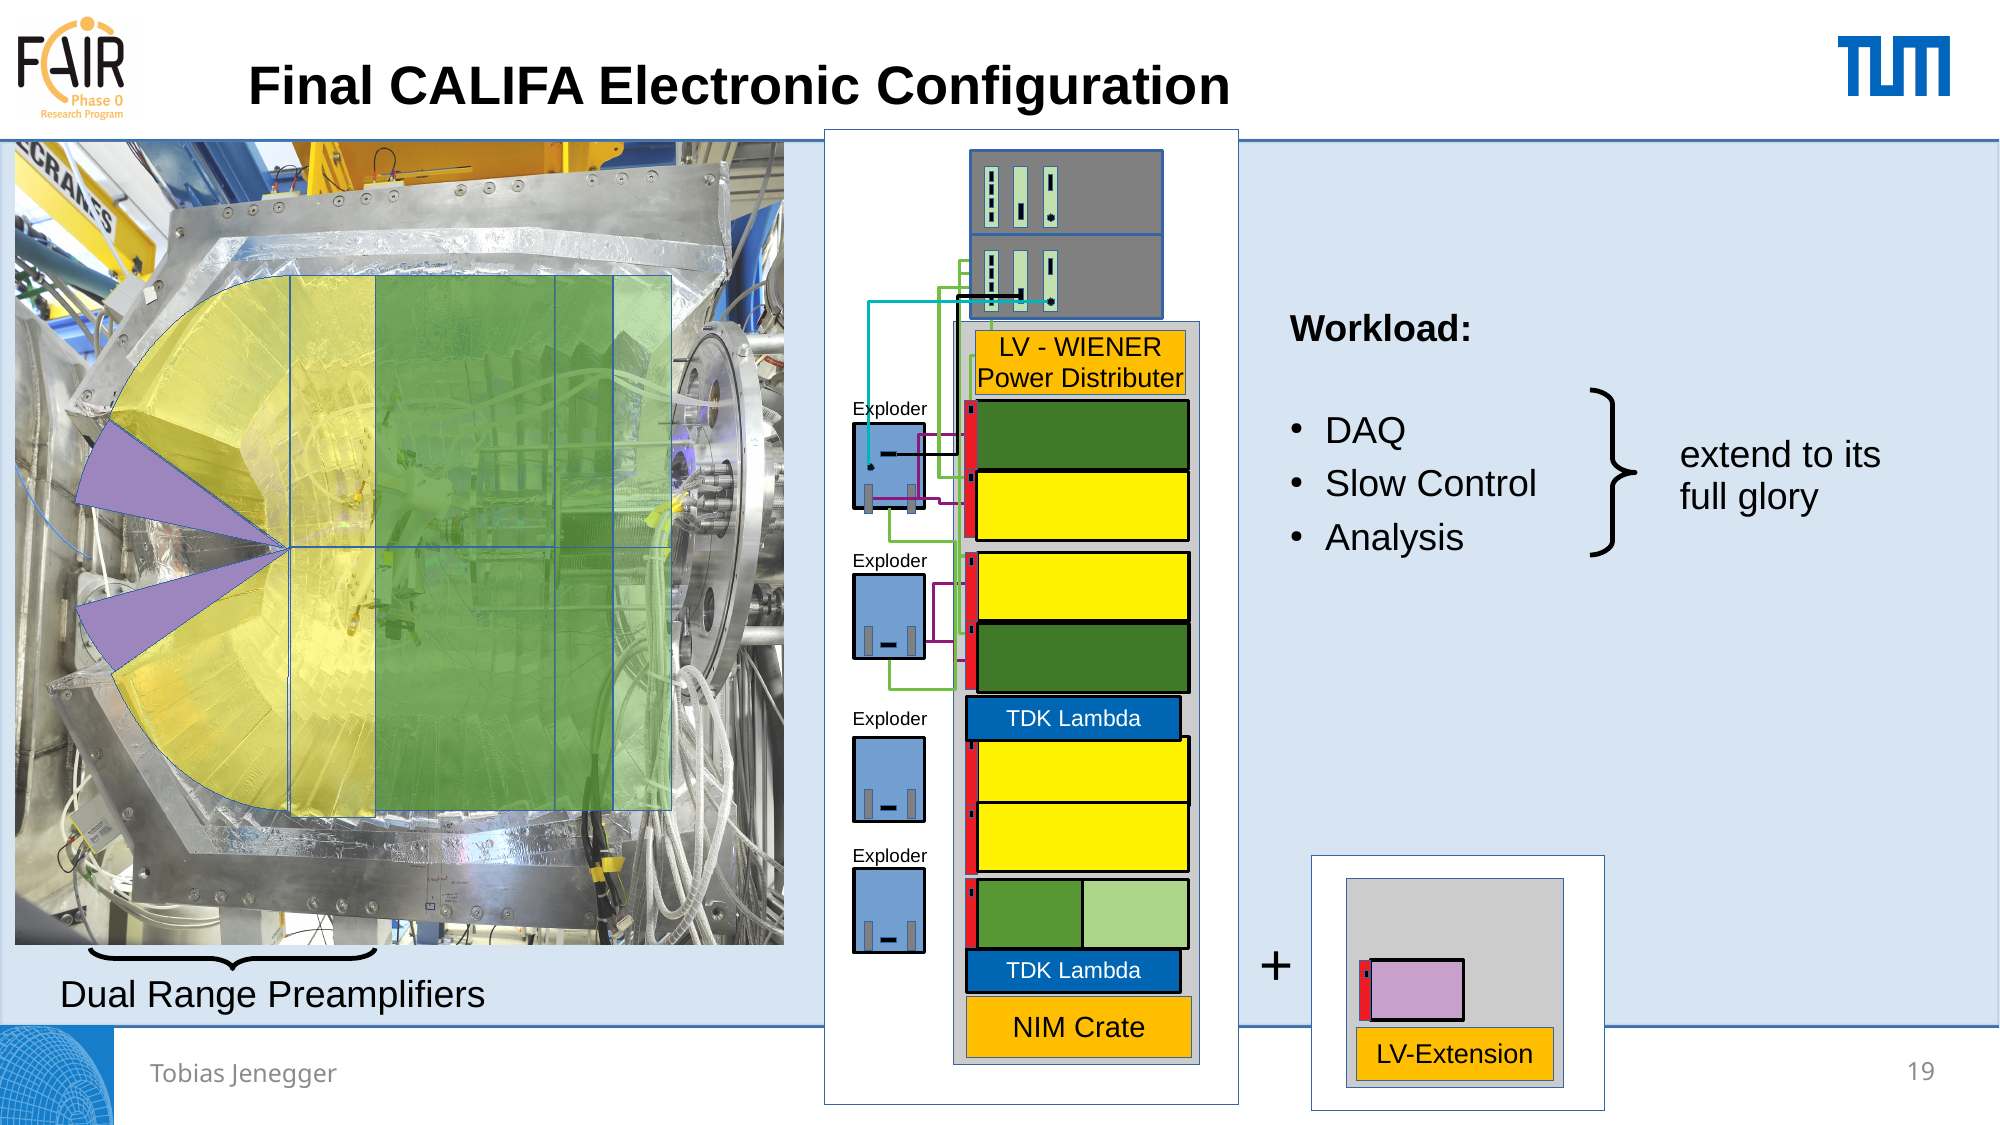

Final CALIFA Electronic Configuration
LV - WIENER
Power Distributer
Exploder
Exploder
TDK Lambda
Exploder
Exploder
TDK Lambda
NIM Crate
Workload:
DAQ
Slow Control
Analysis
extend to its full glory
LV-Extension
+
Dual Range Preamplifiers
19